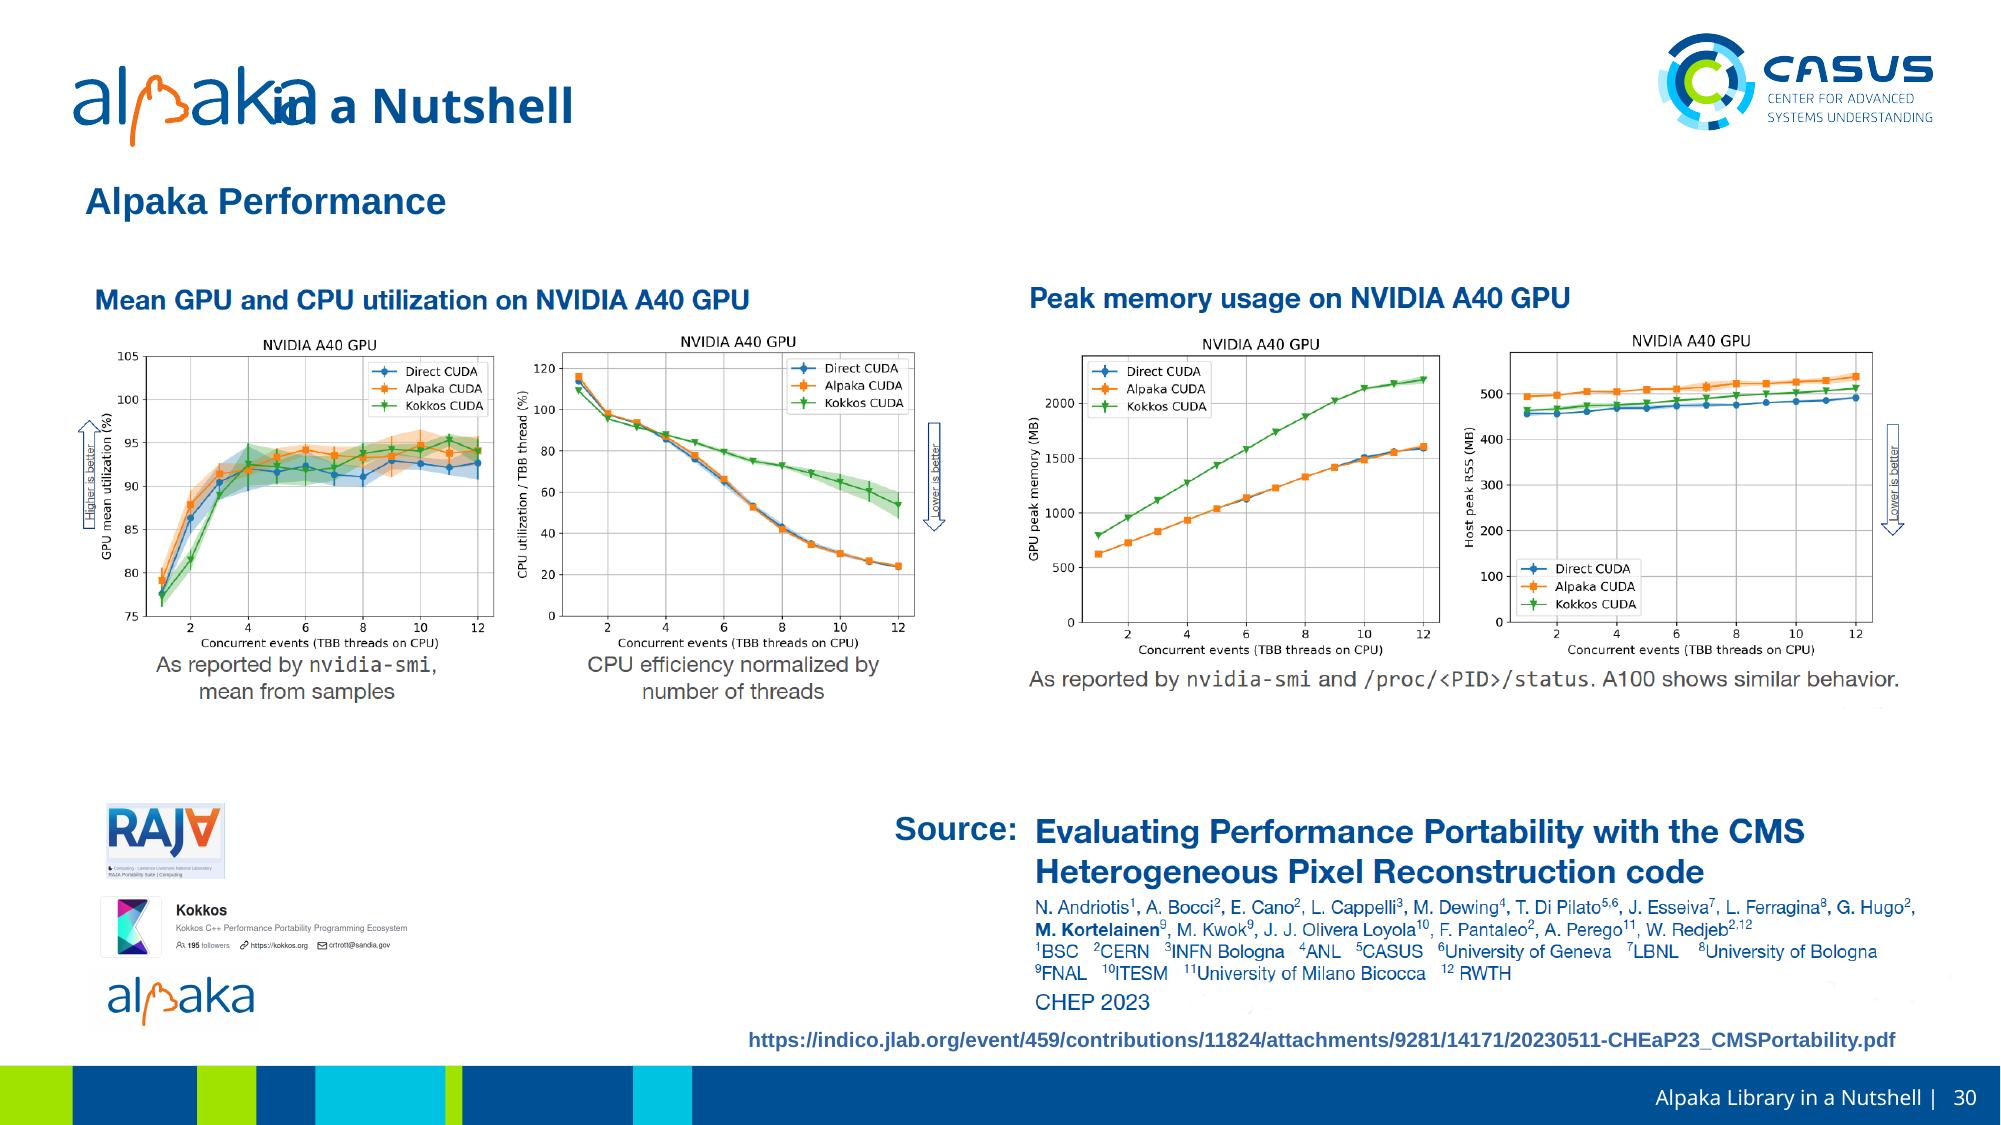

# in a Nutshell
Alpaka Performance
Source:
https://indico.jlab.org/event/459/contributions/11824/attachments/9281/14171/20230511-CHEaP23_CMSPortability.pdf
Alpaka Library in a Nutshell
30